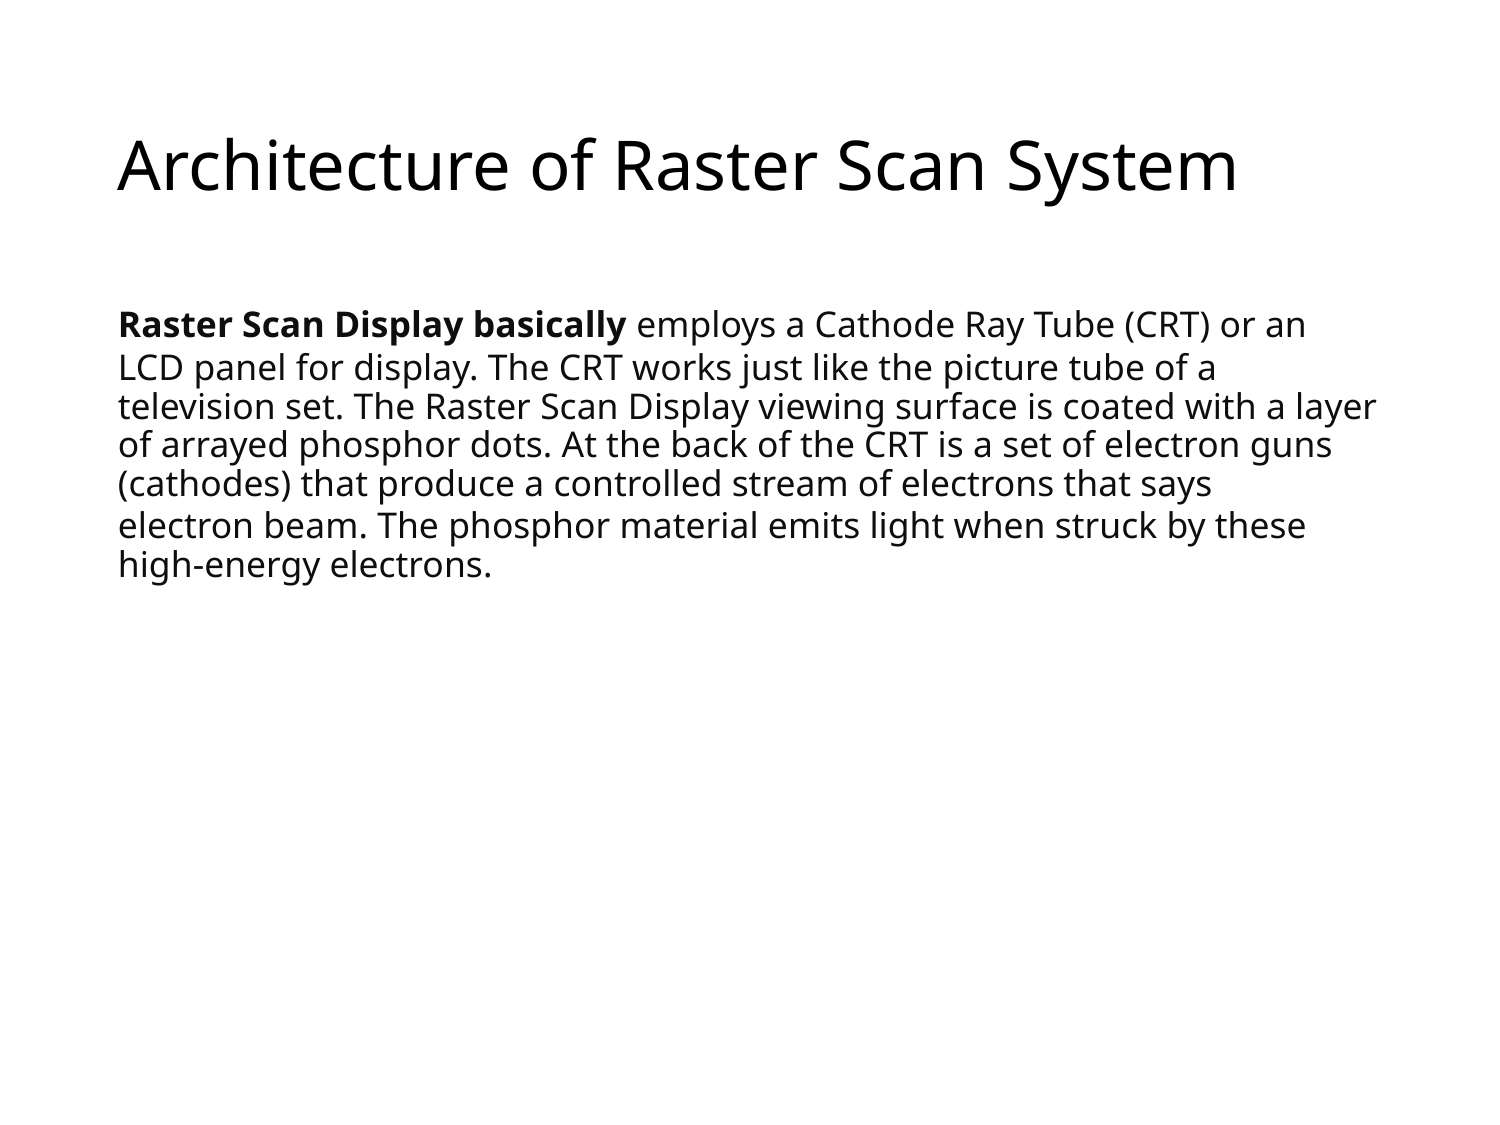

# Architecture of Raster Scan System
Raster Scan Display basically employs a Cathode Ray Tube (CRT) or an LCD panel for display. The CRT works just like the picture tube of a television set. The Raster Scan Display viewing surface is coated with a layer of arrayed phosphor dots. At the back of the CRT is a set of electron guns (cathodes) that produce a controlled stream of electrons that says electron beam. The phosphor material emits light when struck by these high-energy electrons.